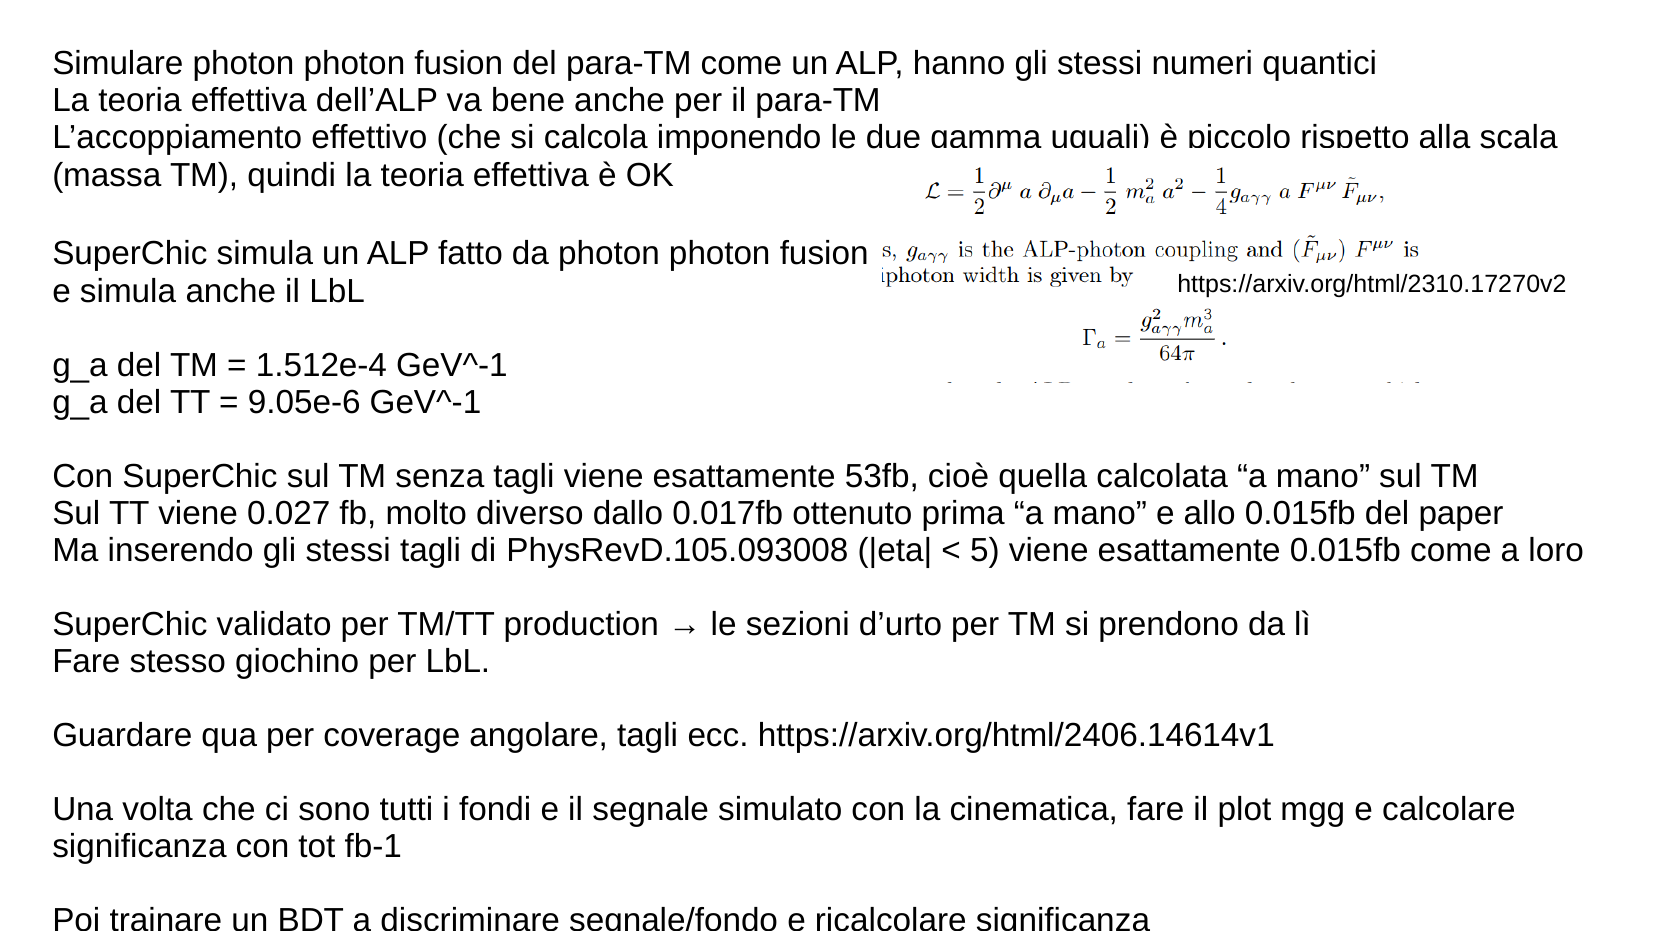

Simulare photon photon fusion del para-TM come un ALP, hanno gli stessi numeri quantici
La teoria effettiva dell’ALP va bene anche per il para-TM
L’accoppiamento effettivo (che si calcola imponendo le due gamma uguali) è piccolo rispetto alla scala (massa TM), quindi la teoria effettiva è OK
SuperChic simula un ALP fatto da photon photon fusion
e simula anche il LbL
g_a del TM = 1.512e-4 GeV^-1
g_a del TT = 9.05e-6 GeV^-1
Con SuperChic sul TM senza tagli viene esattamente 53fb, cioè quella calcolata “a mano” sul TM
Sul TT viene 0.027 fb, molto diverso dallo 0.017fb ottenuto prima “a mano” e allo 0.015fb del paper
Ma inserendo gli stessi tagli di PhysRevD.105.093008 (|eta| < 5) viene esattamente 0.015fb come a loro
SuperChic validato per TM/TT production → le sezioni d’urto per TM si prendono da lì
Fare stesso giochino per LbL.
Guardare qua per coverage angolare, tagli ecc. https://arxiv.org/html/2406.14614v1
Una volta che ci sono tutti i fondi e il segnale simulato con la cinematica, fare il plot mgg e calcolare significanza con tot fb-1
Poi trainare un BDT a discriminare segnale/fondo e ricalcolare significanza
https://arxiv.org/html/2310.17270v2